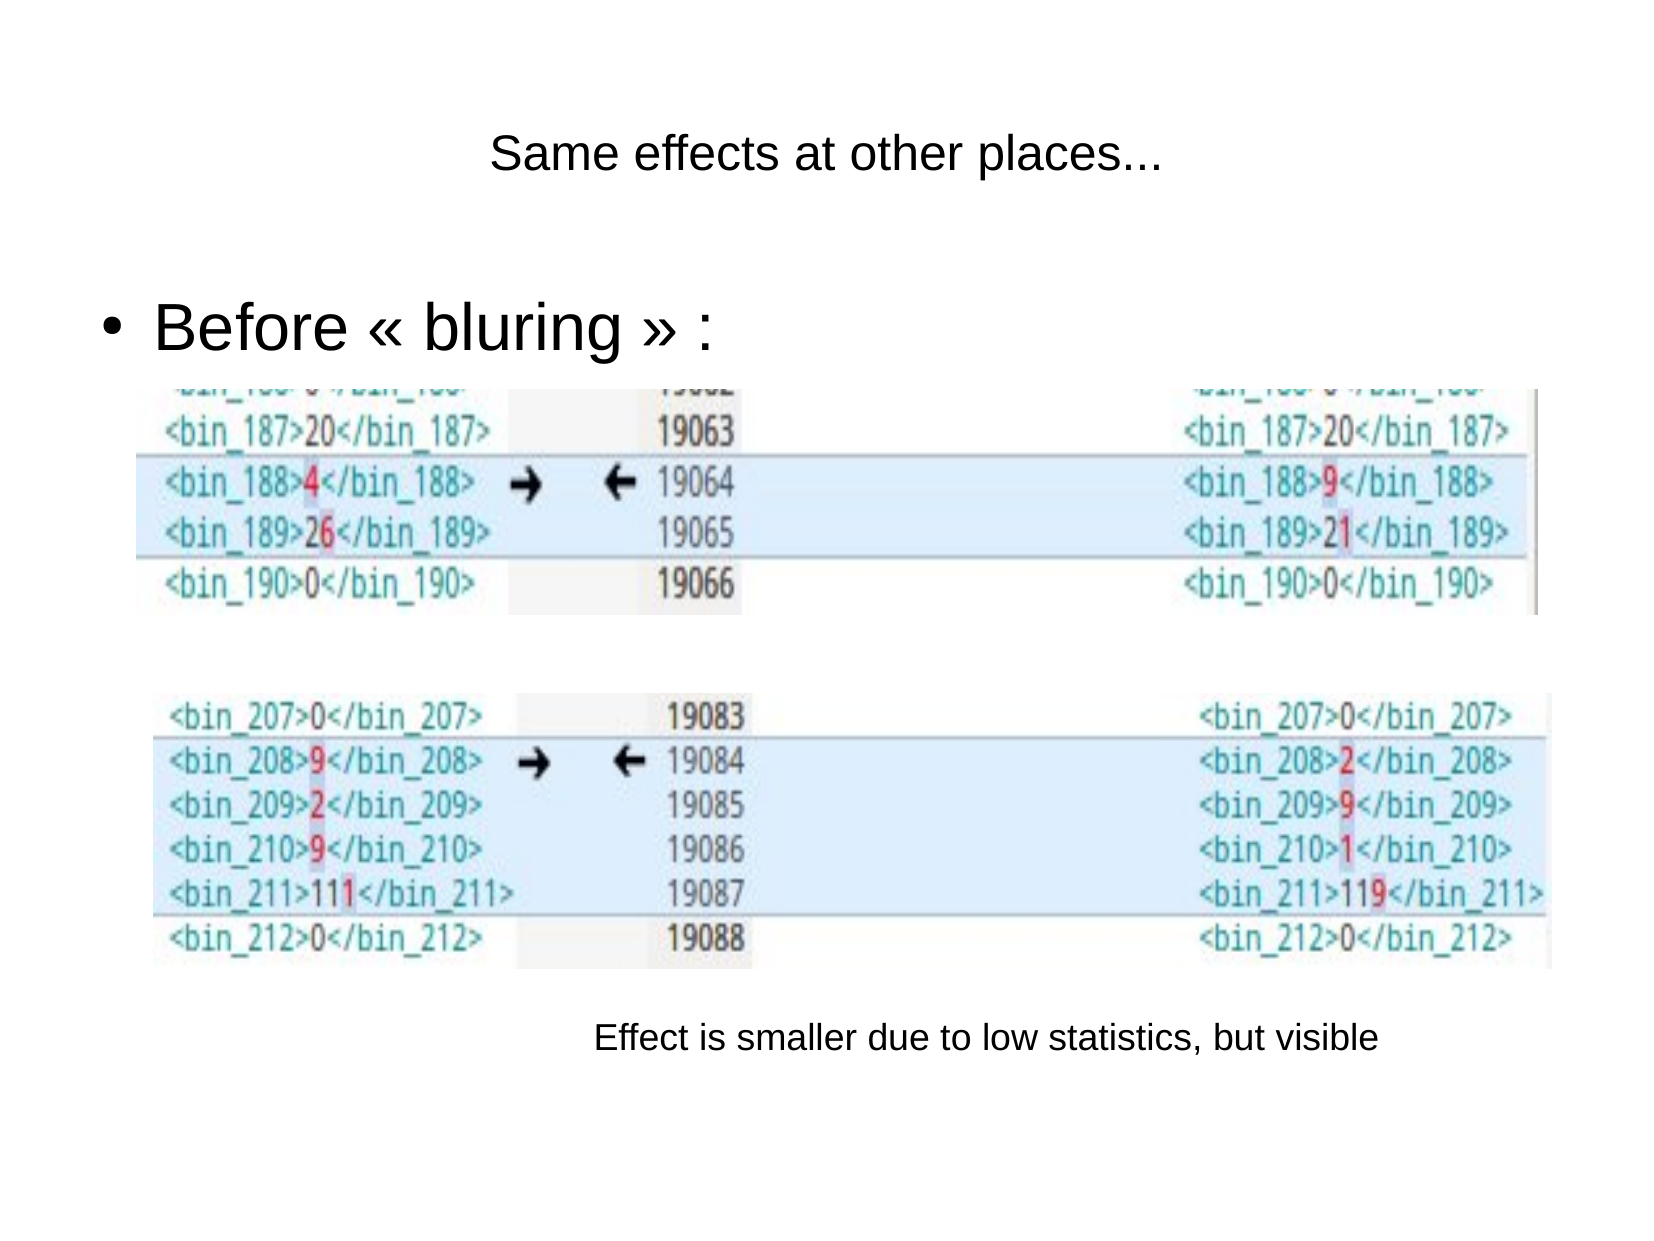

# Same effects at other places...
Before « bluring » :
Effect is smaller due to low statistics, but visible